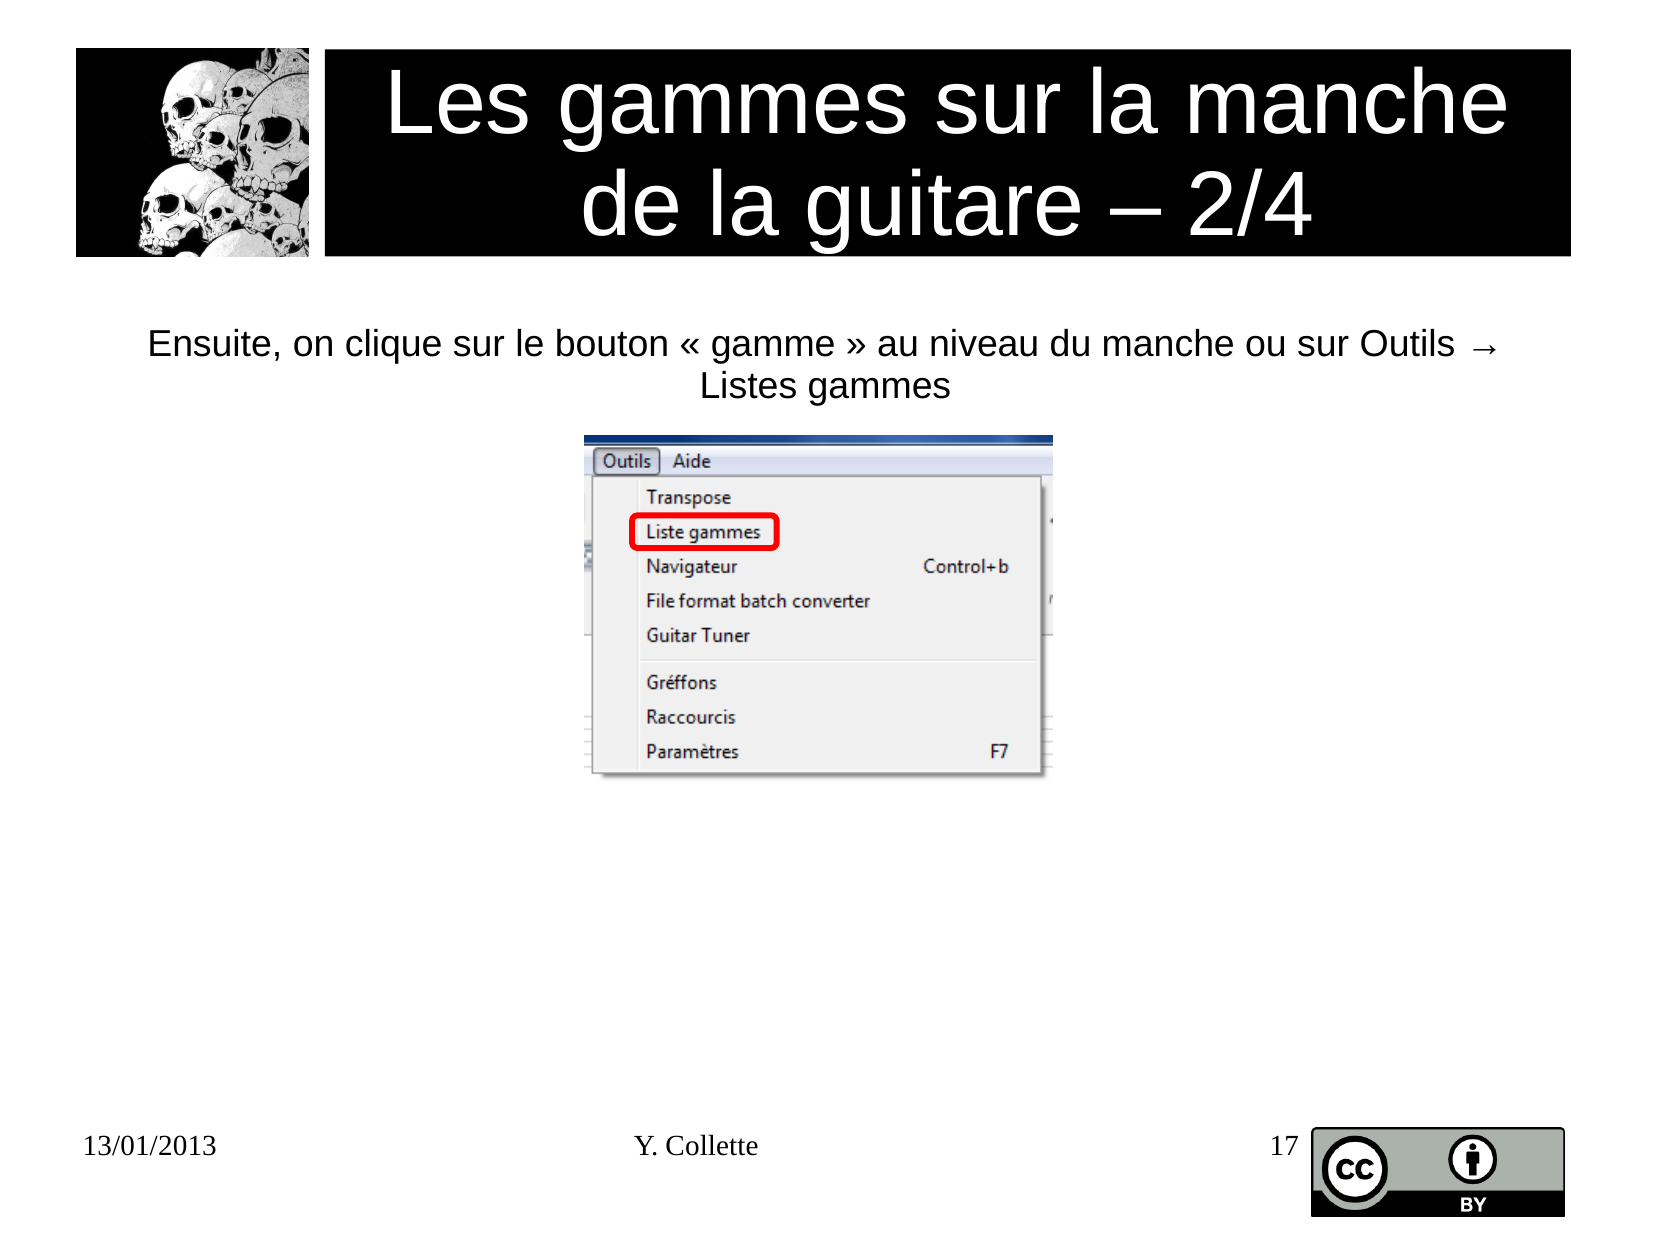

# Les gammes sur la manche de la guitare – 2/4
Ensuite, on clique sur le bouton « gamme » au niveau du manche ou sur Outils → Listes gammes
Y. Collette
17